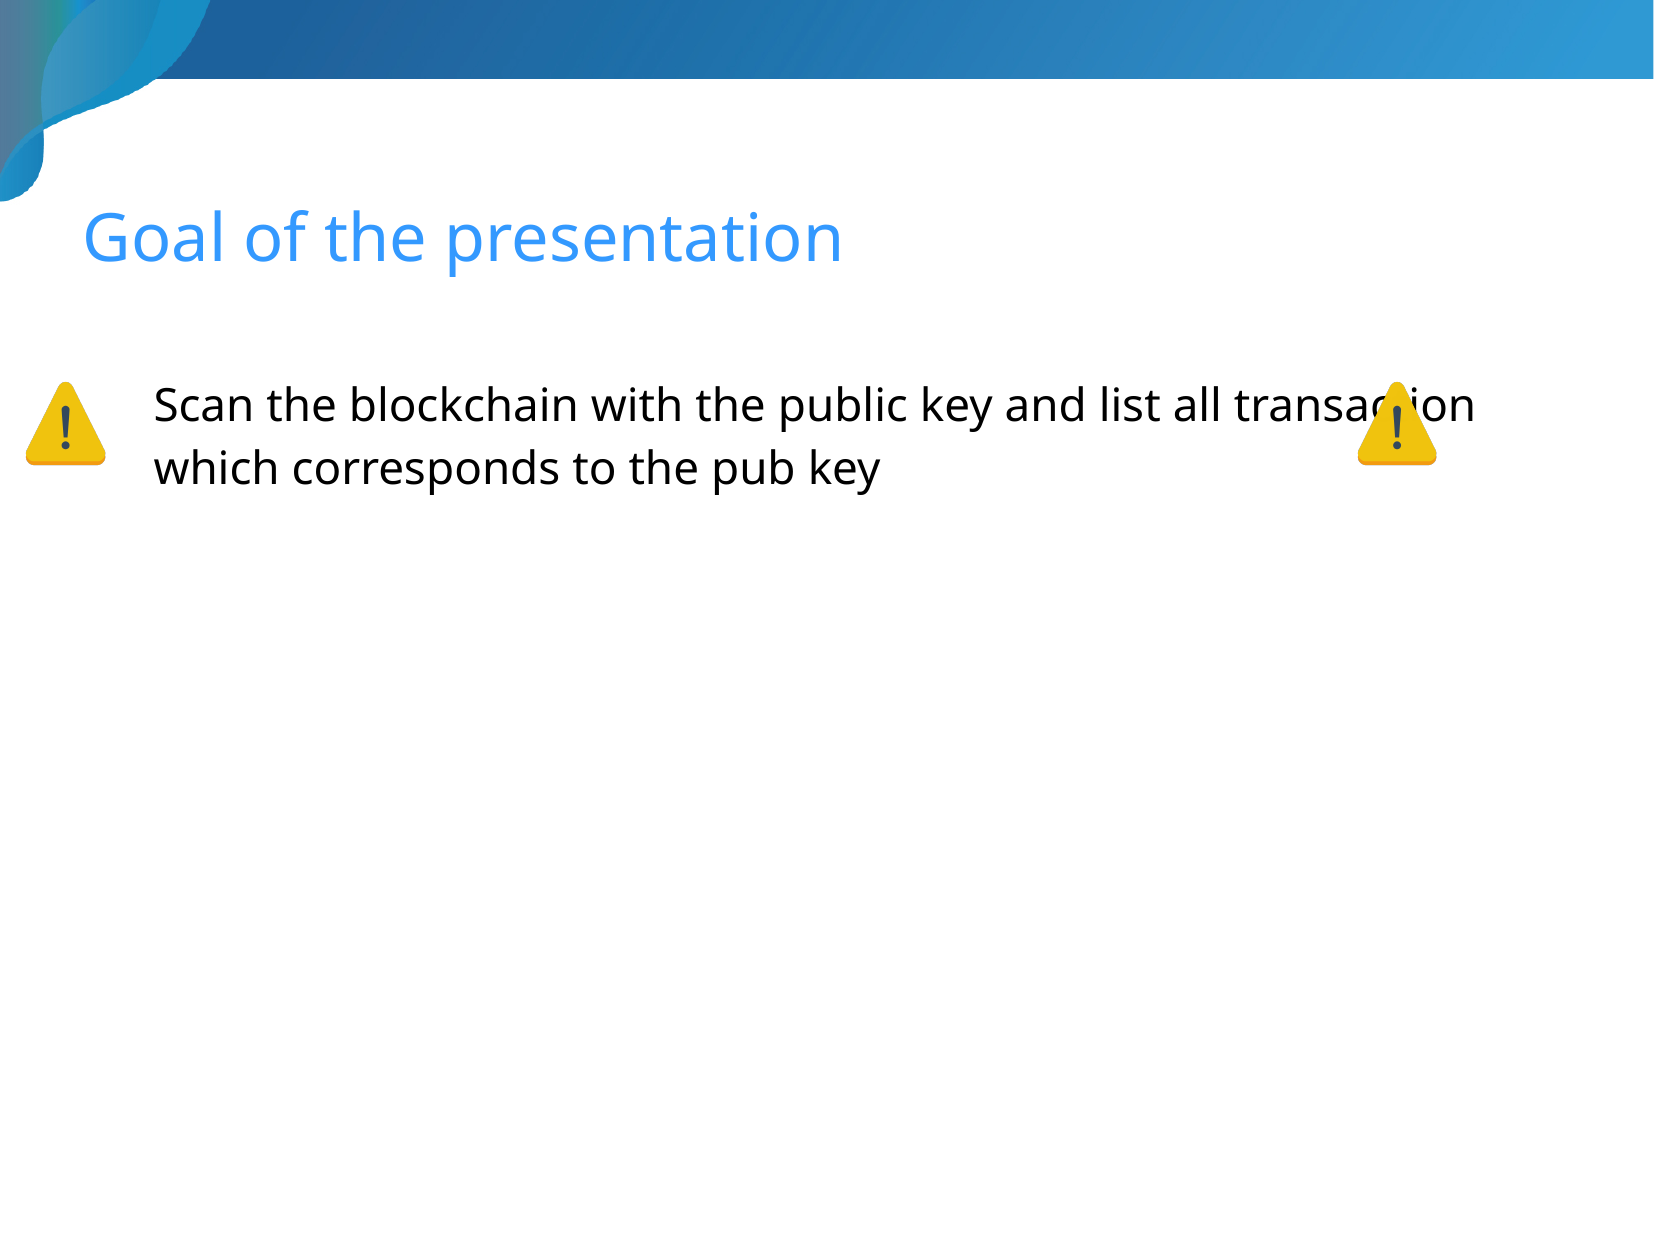

# Goal of the presentation
Scan the blockchain with the public key and list all transaction which corresponds to the pub key